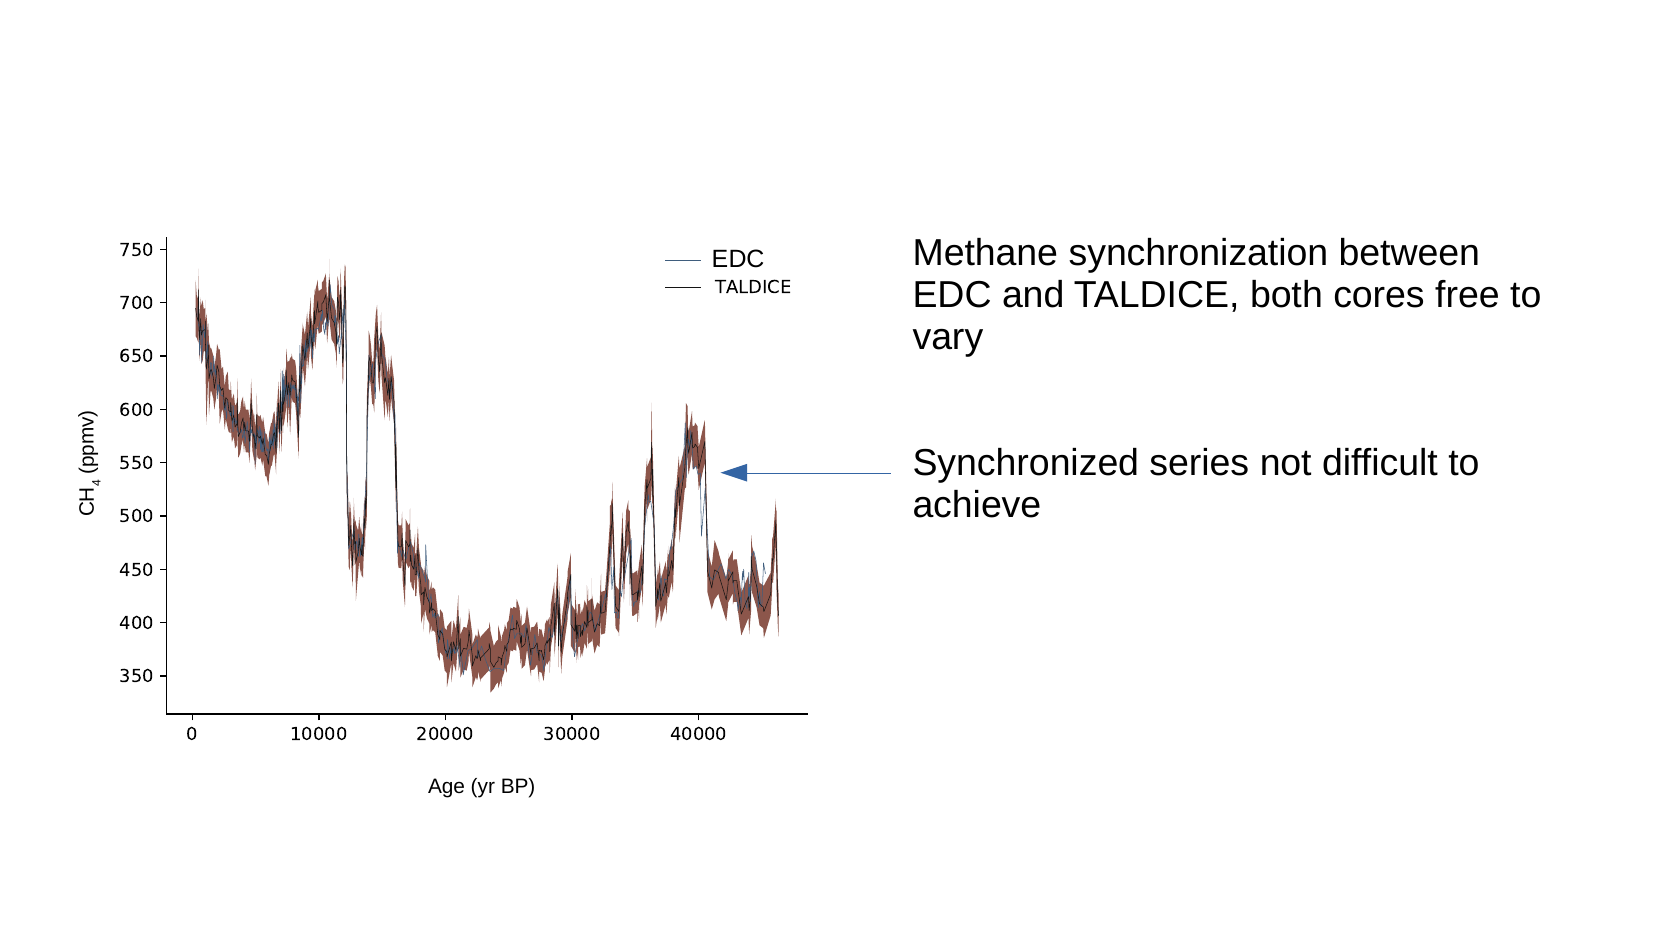

Methane synchronization between EDC and TALDICE, both cores free to vary
Synchronized series not difficult to achieve
EDC
CH4 (ppmv)
Age (yr BP)